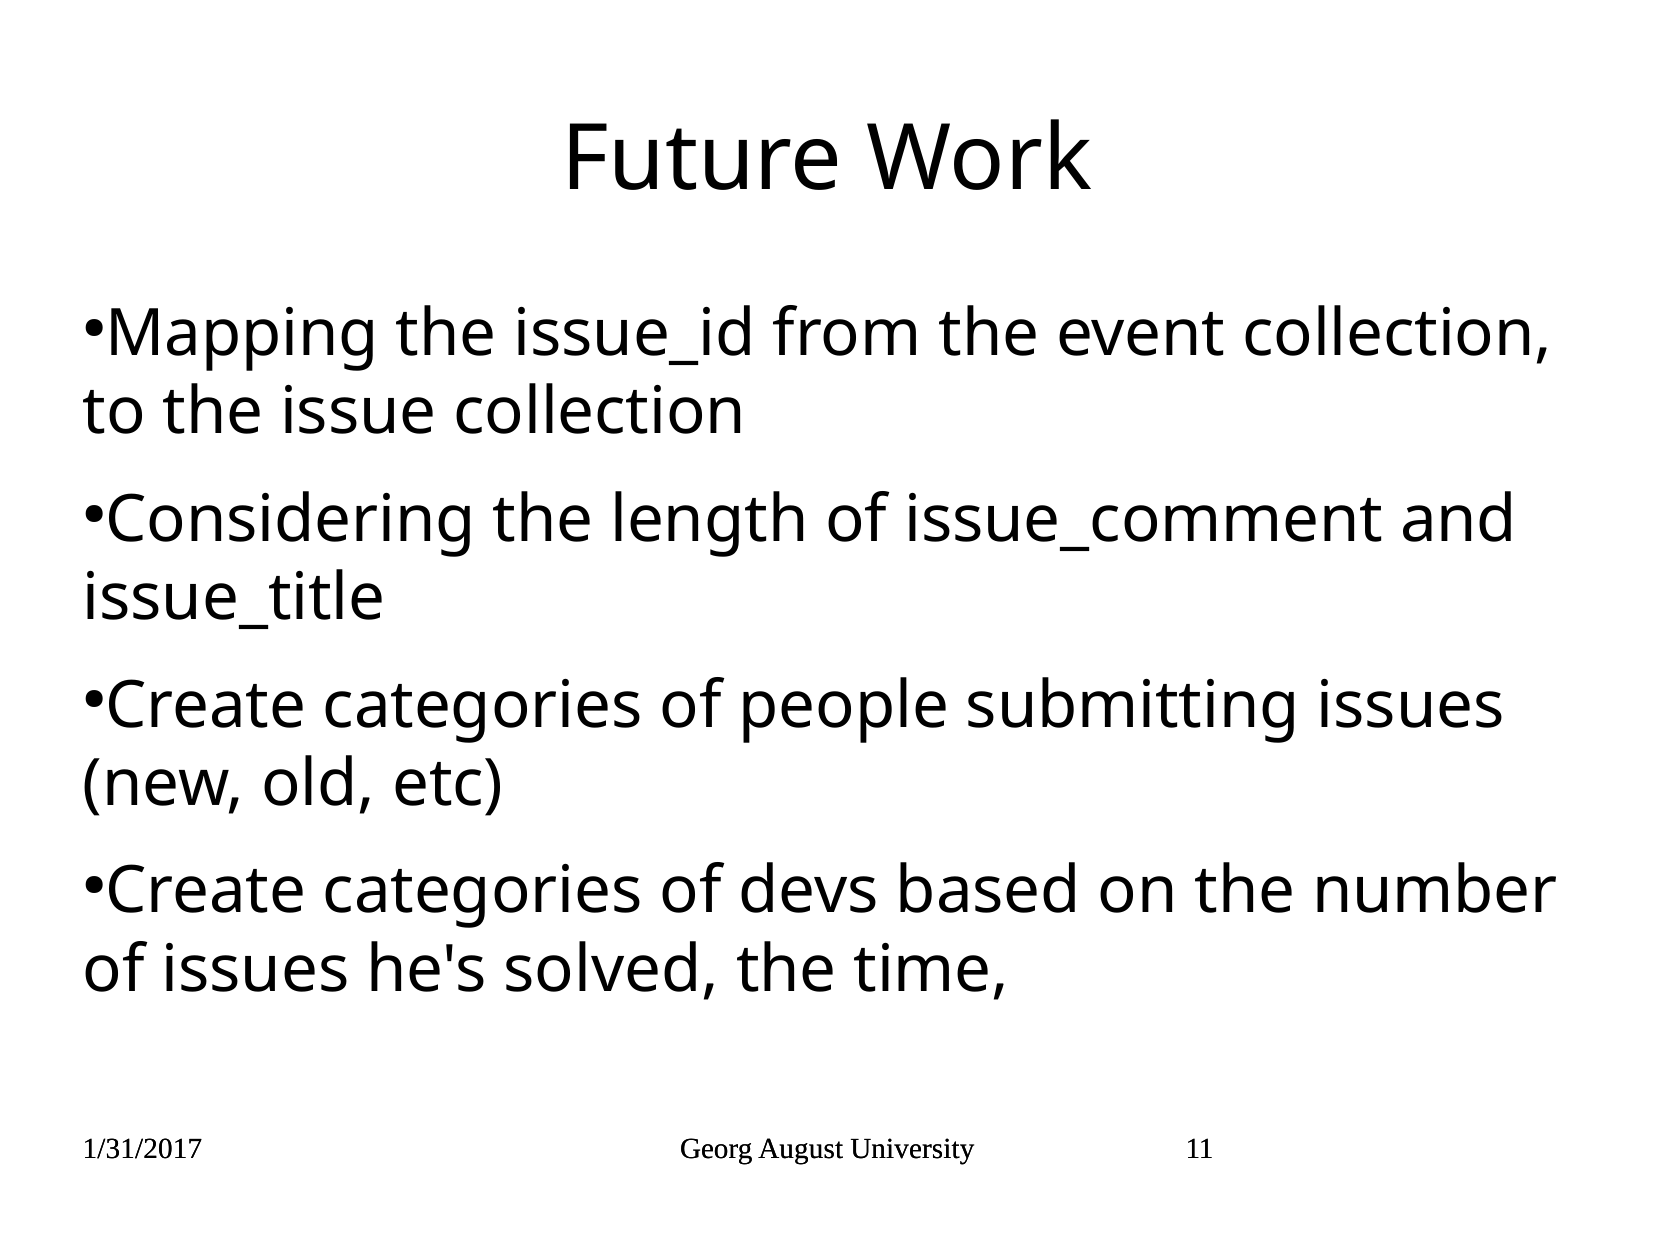

# Future Work
Mapping the issue_id from the event collection, to the issue collection
Considering the length of issue_comment and issue_title
Create categories of people submitting issues (new, old, etc)
Create categories of devs based on the number of issues he's solved, the time,
1/31/2017
1/31/2017
Georg August University
Georg August University